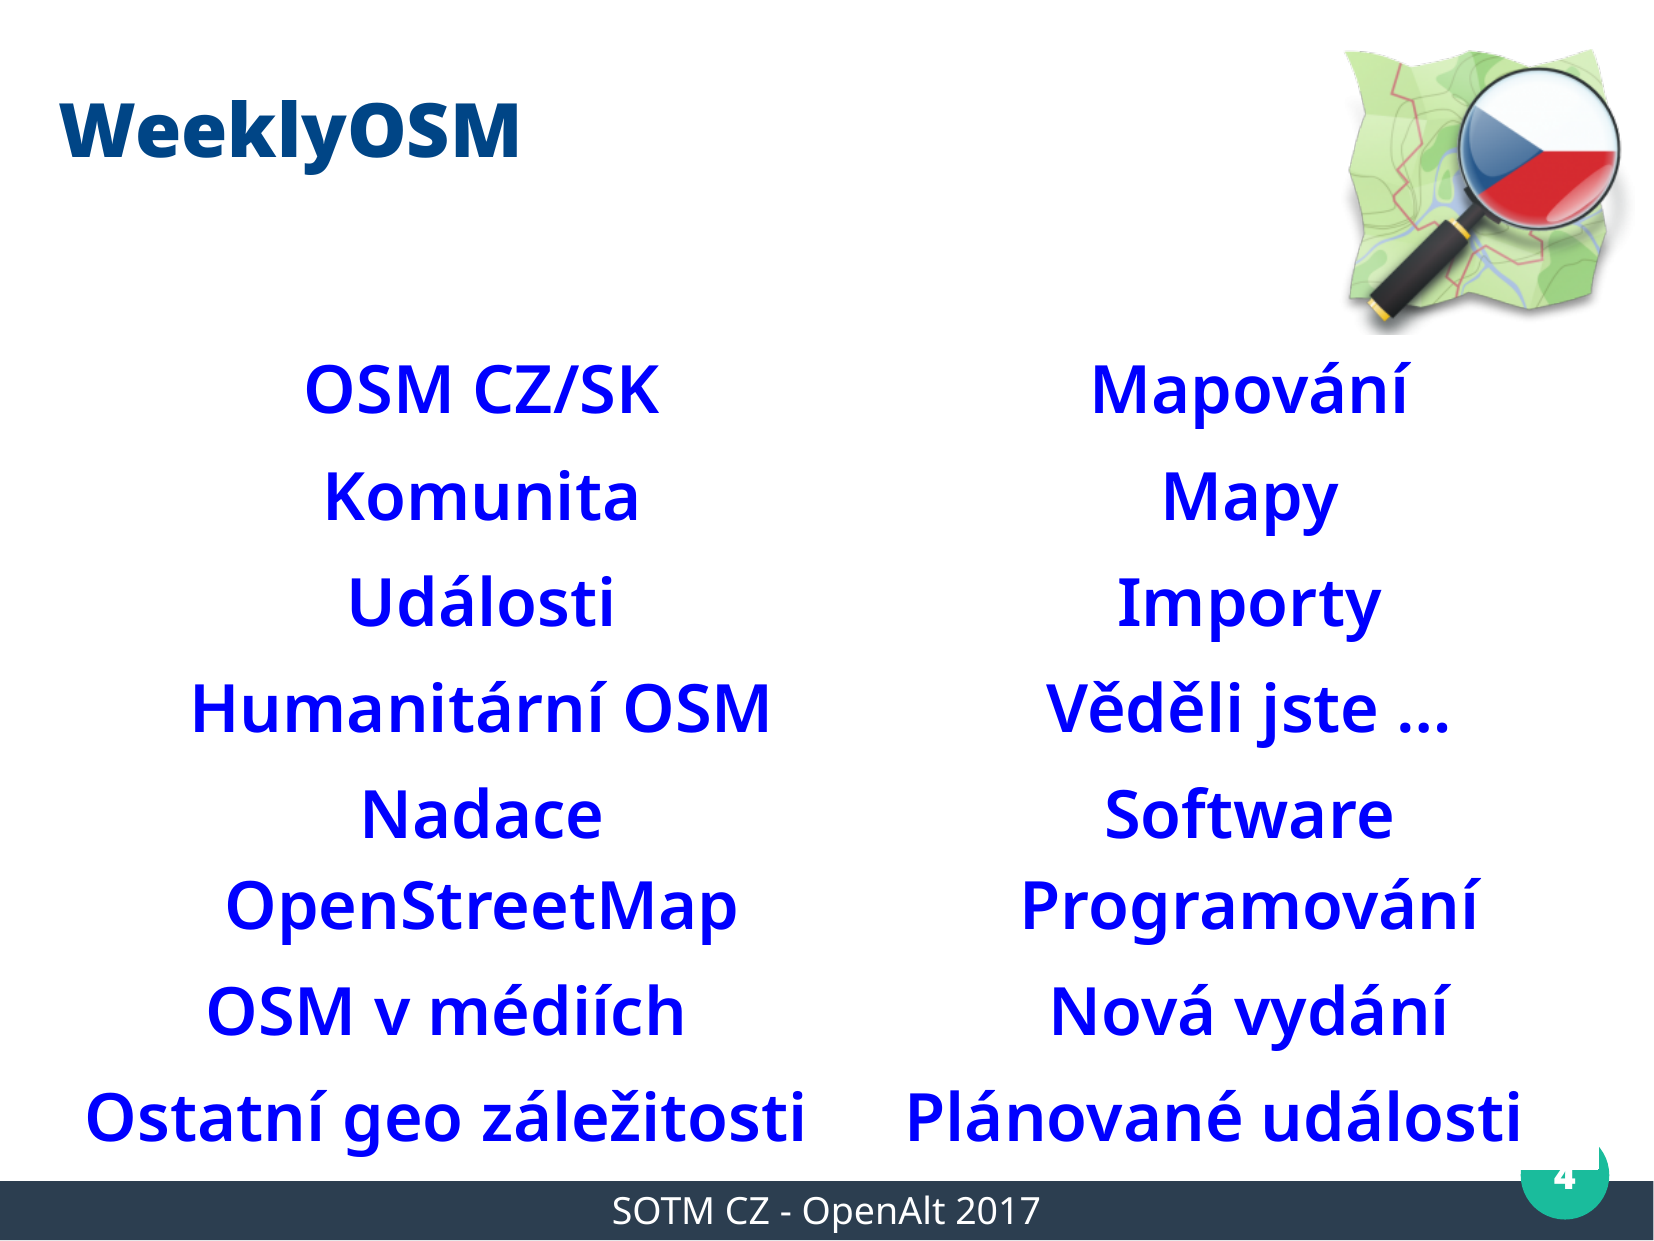

# WeeklyOSM
| OSM CZ/SK | Mapování |
| --- | --- |
| Komunita | Mapy |
| Události | Importy |
| Humanitární OSM | Věděli jste … |
| Nadace OpenStreetMap | Software Programování |
| OSM v médiích | Nová vydání |
| Ostatní geo záležitosti | Plánované události |
4
SOTM CZ - OpenAlt 2017